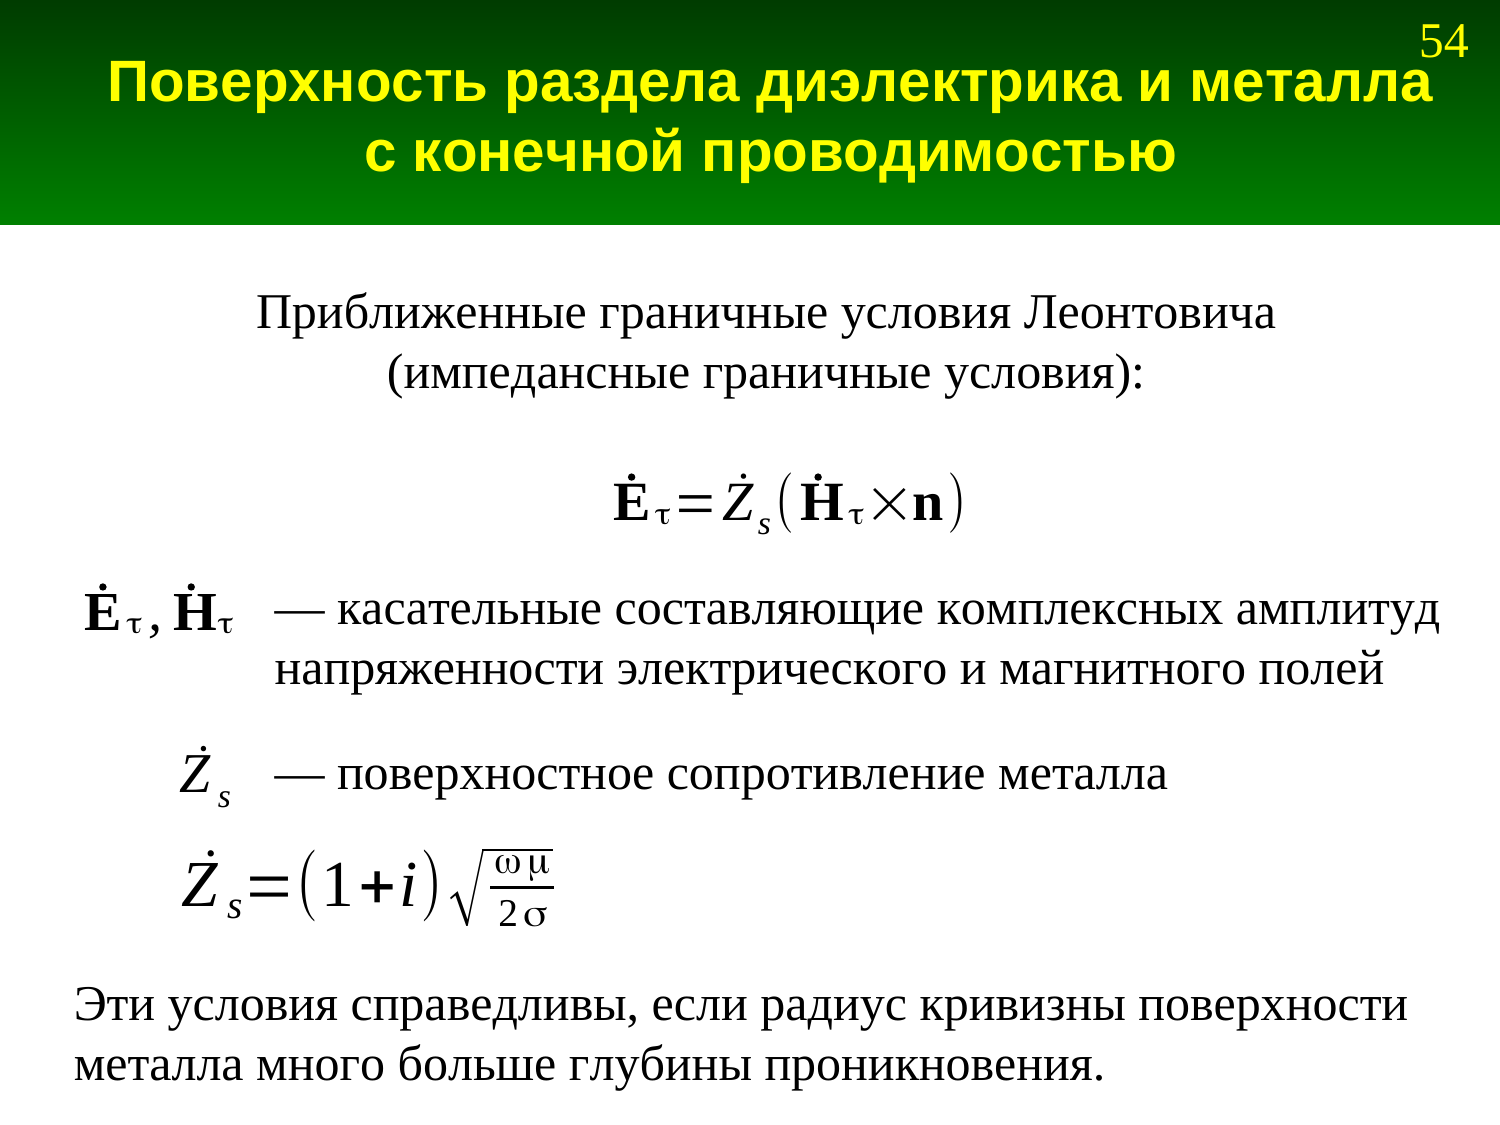

# Поверхность раздела диэлектрика и металла с конечной проводимостью
Приближенные граничные условия Леонтовича
(импедансные граничные условия):
— касательные составляющие комплексных амплитуд
напряженности электрического и магнитного полей
— поверхностное сопротивление металла
Эти условия справедливы, если радиус кривизны поверхности металла много больше глубины проникновения.